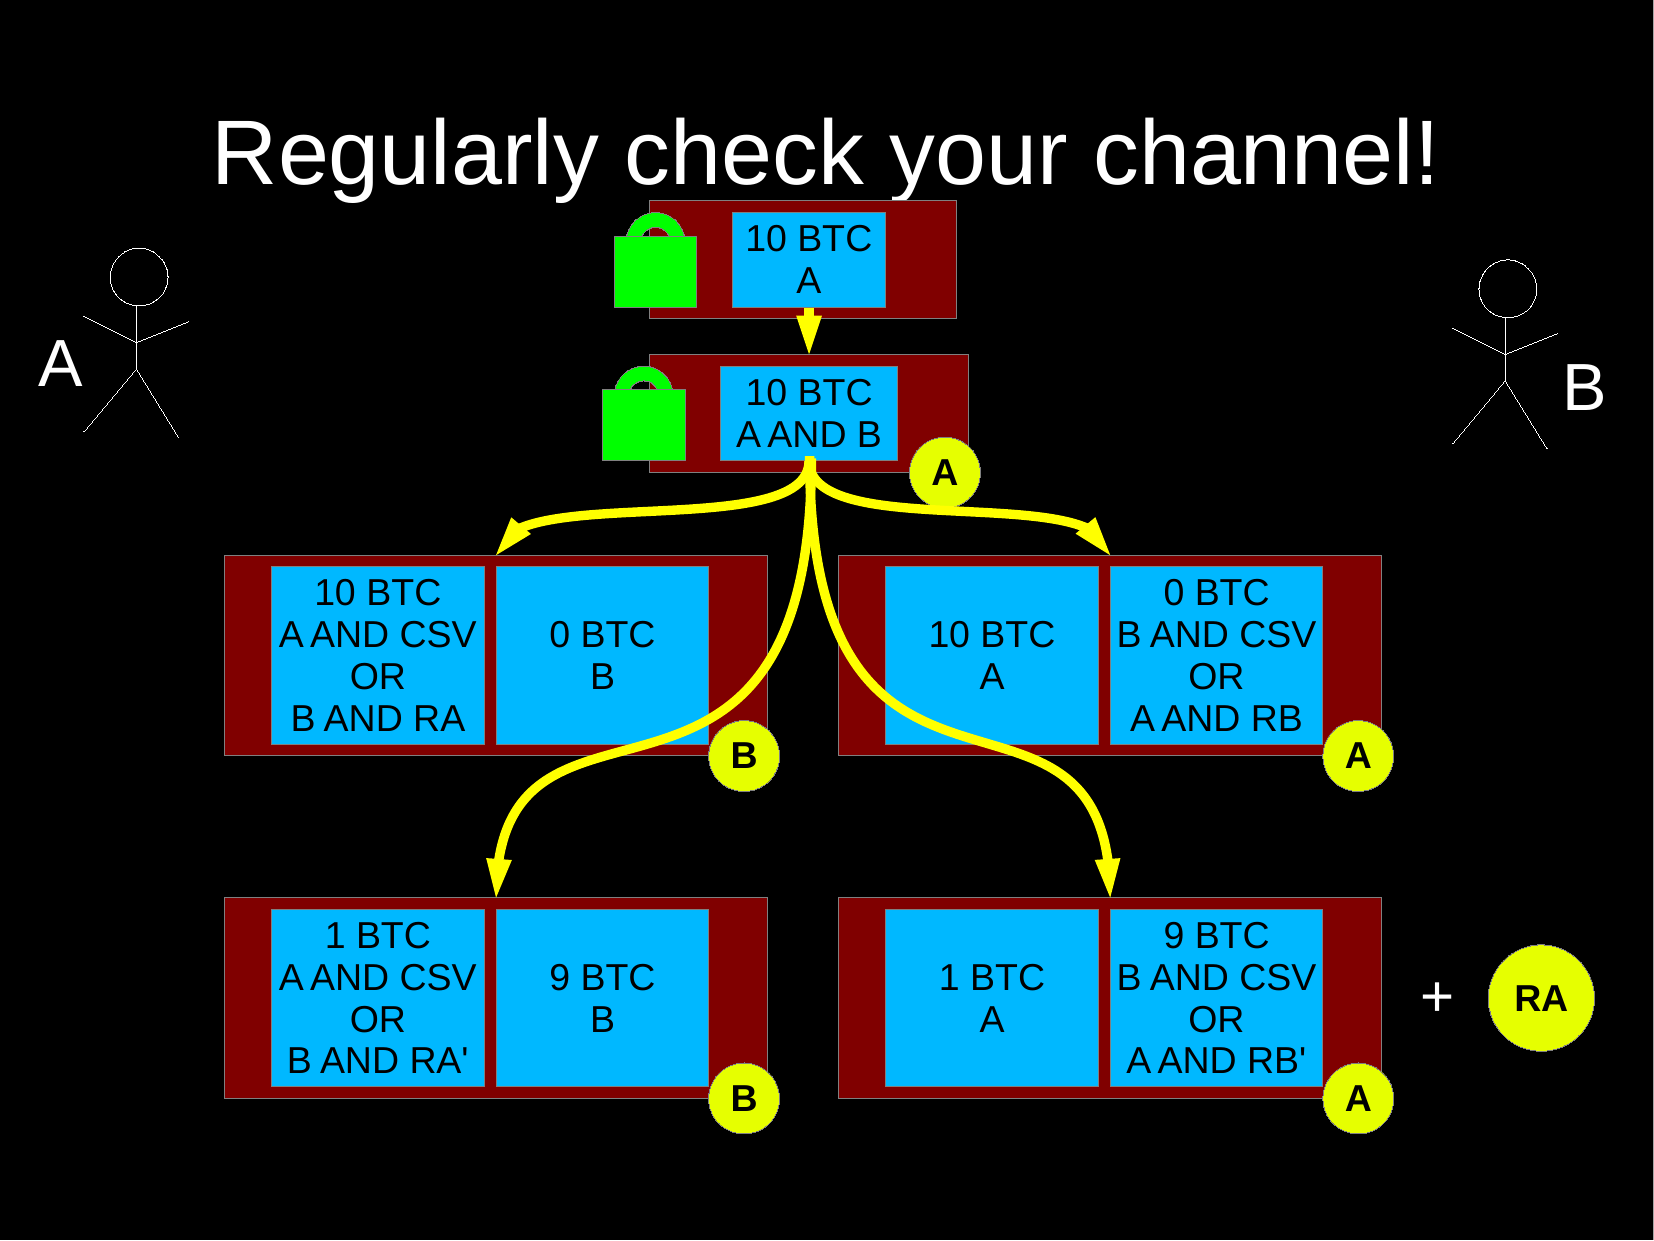

# Regularly check your channel!
10 BTC
A
A
B
10 BTC
A AND B
A
10 BTC
A AND CSV
OR
B AND RA
0 BTC
B
10 BTC
A
0 BTC
B AND CSV
OR
A AND RB
B
A
1 BTC
A AND CSV
OR
B AND RA'
9 BTC
B
1 BTC
A
9 BTC
B AND CSV
OR
A AND RB'
RA
+
B
A